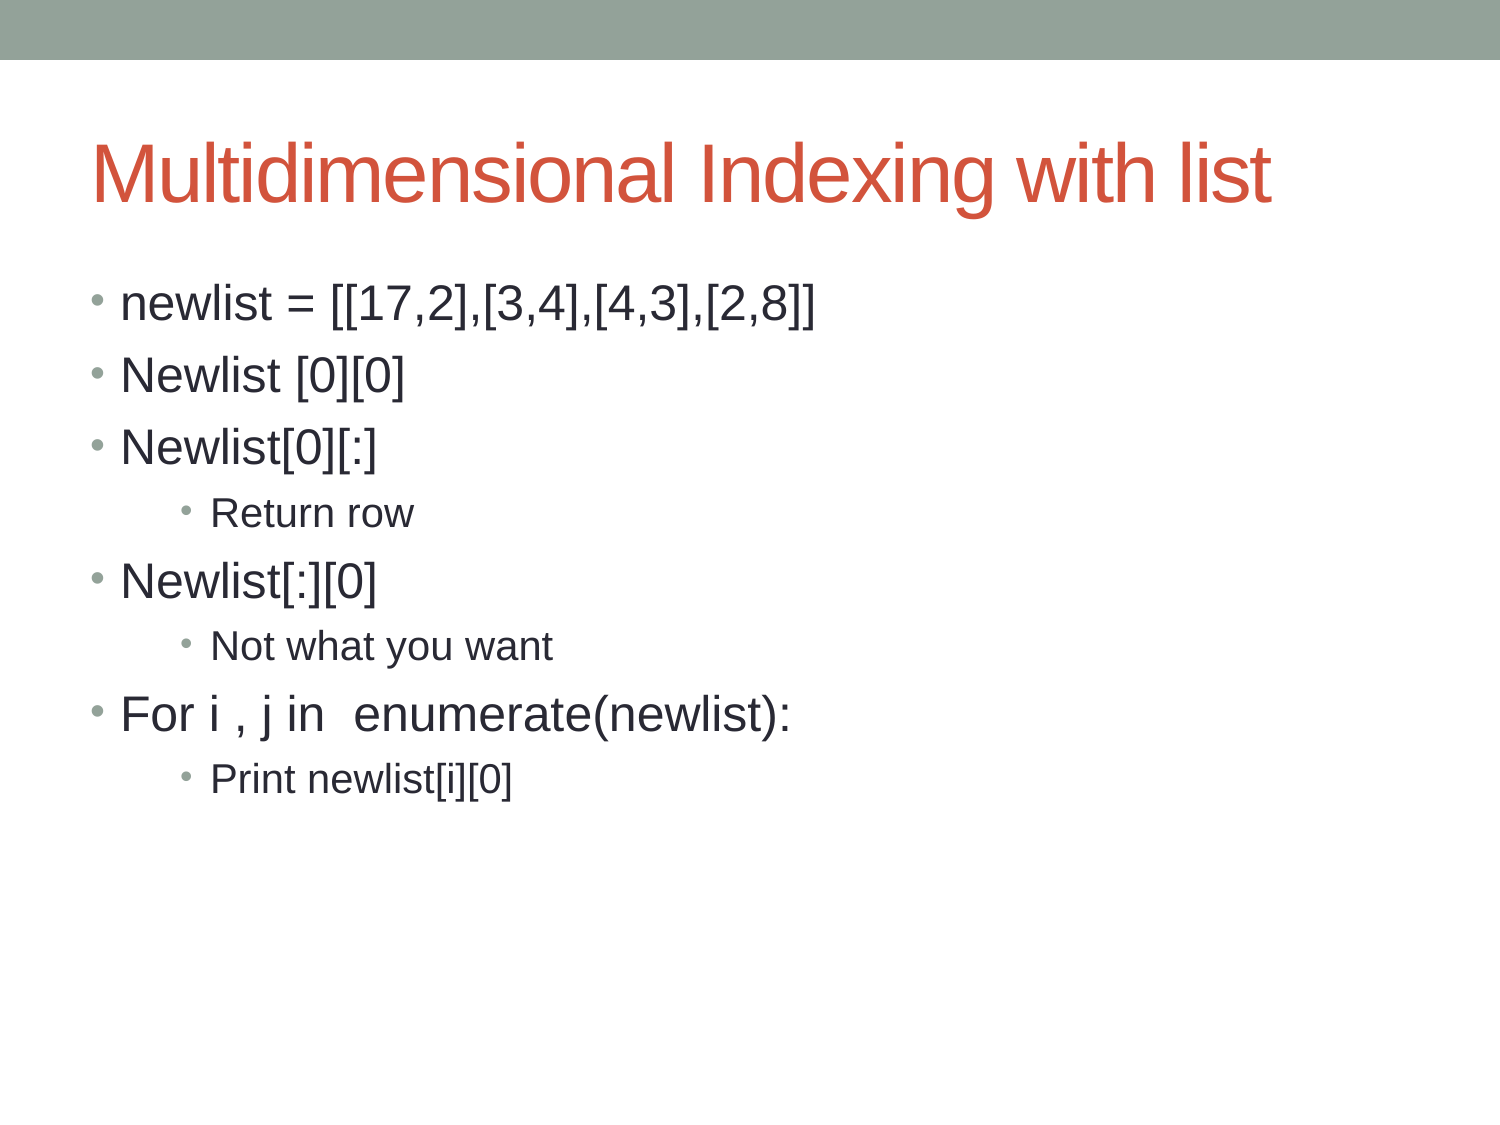

# Multidimensional Indexing with list
newlist = [[17,2],[3,4],[4,3],[2,8]]
Newlist [0][0]
Newlist[0][:]
Return row
Newlist[:][0]
Not what you want
For i , j in enumerate(newlist):
Print newlist[i][0]